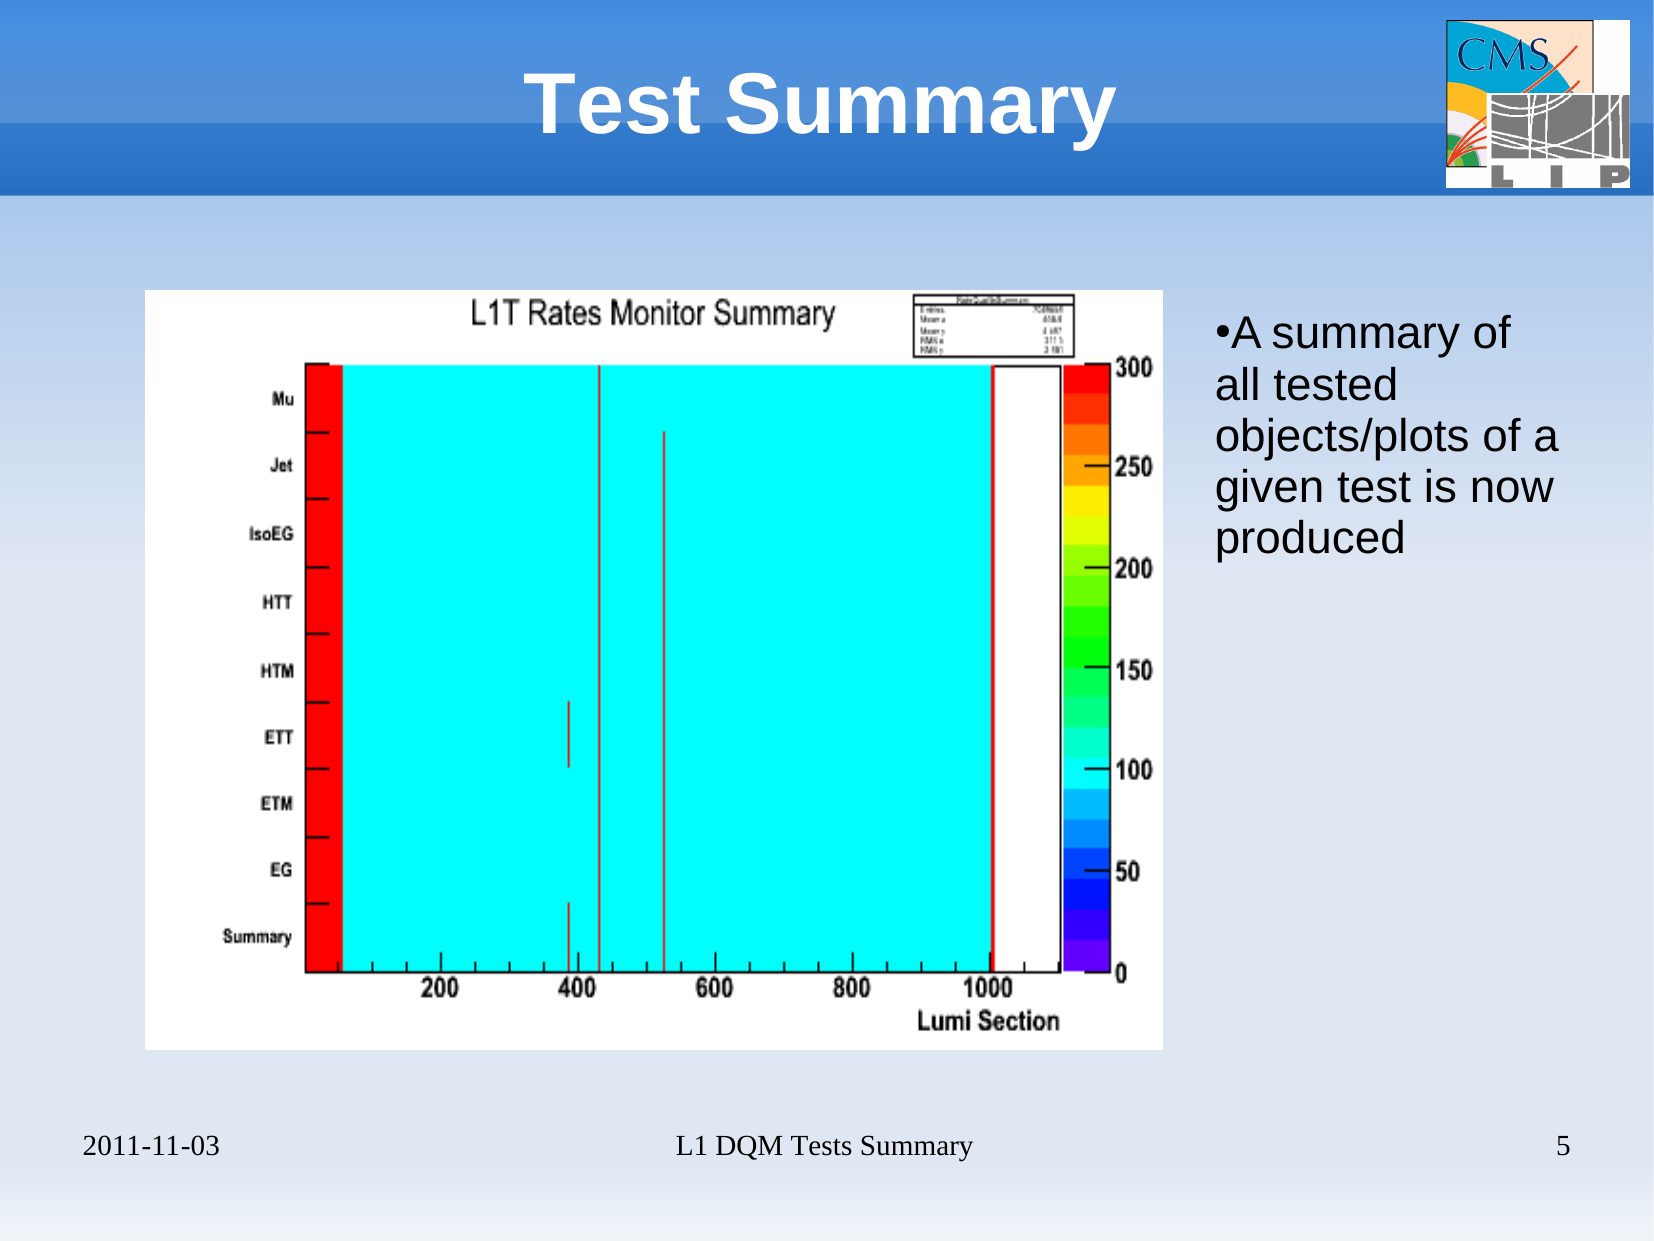

# Test Summary
A summary of all tested objects/plots of a given test is now produced
2011-11-03
L1 DQM Tests Summary
5